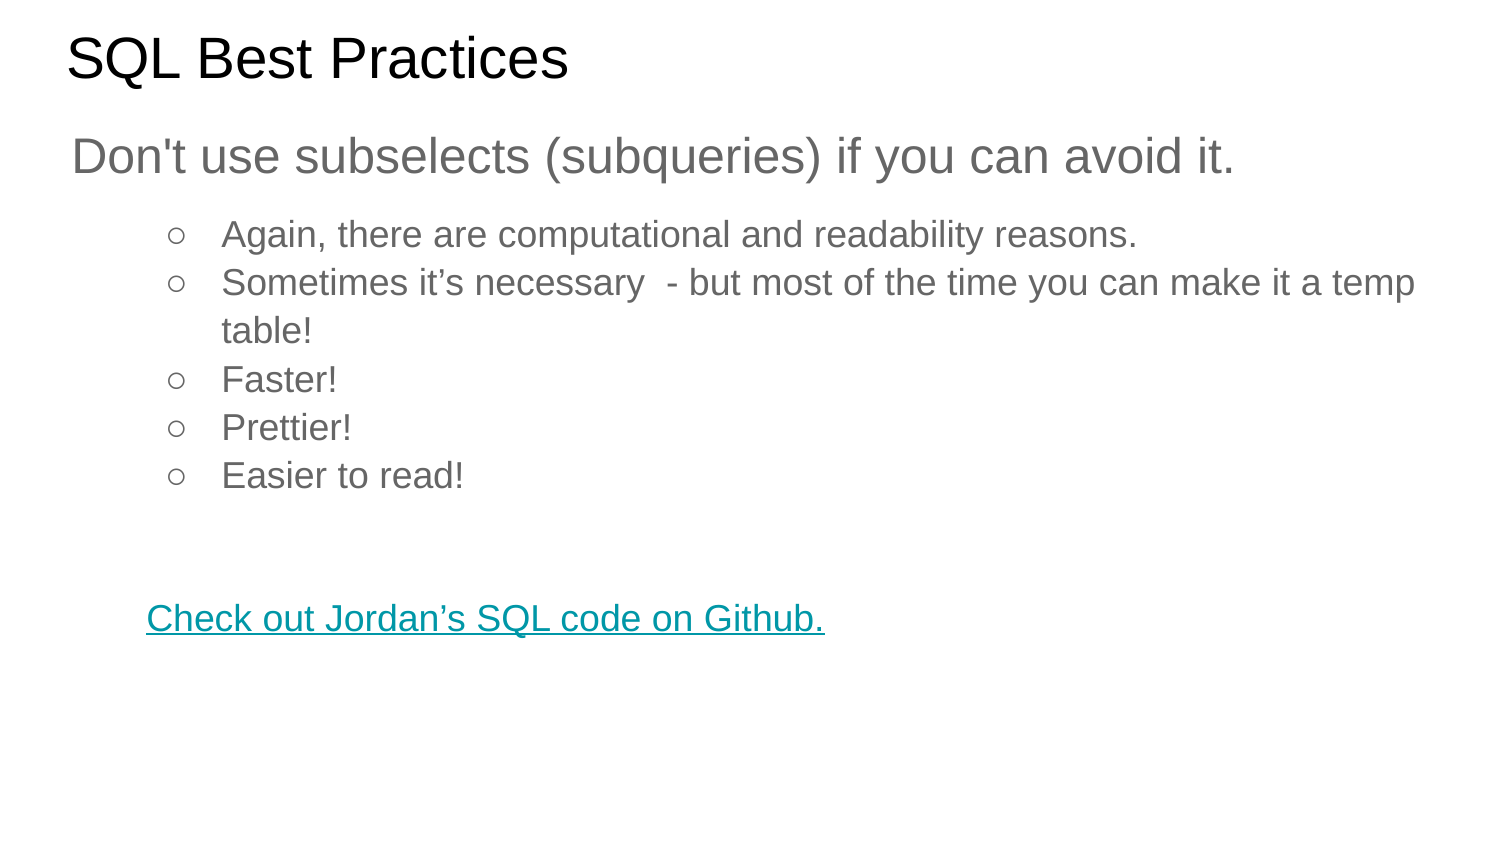

# SQL Best Practices
Don't use subselects (subqueries) if you can avoid it.
Again, there are computational and readability reasons.
Sometimes it’s necessary - but most of the time you can make it a temp table!
Faster!
Prettier!
Easier to read!
Check out Jordan’s SQL code on Github.